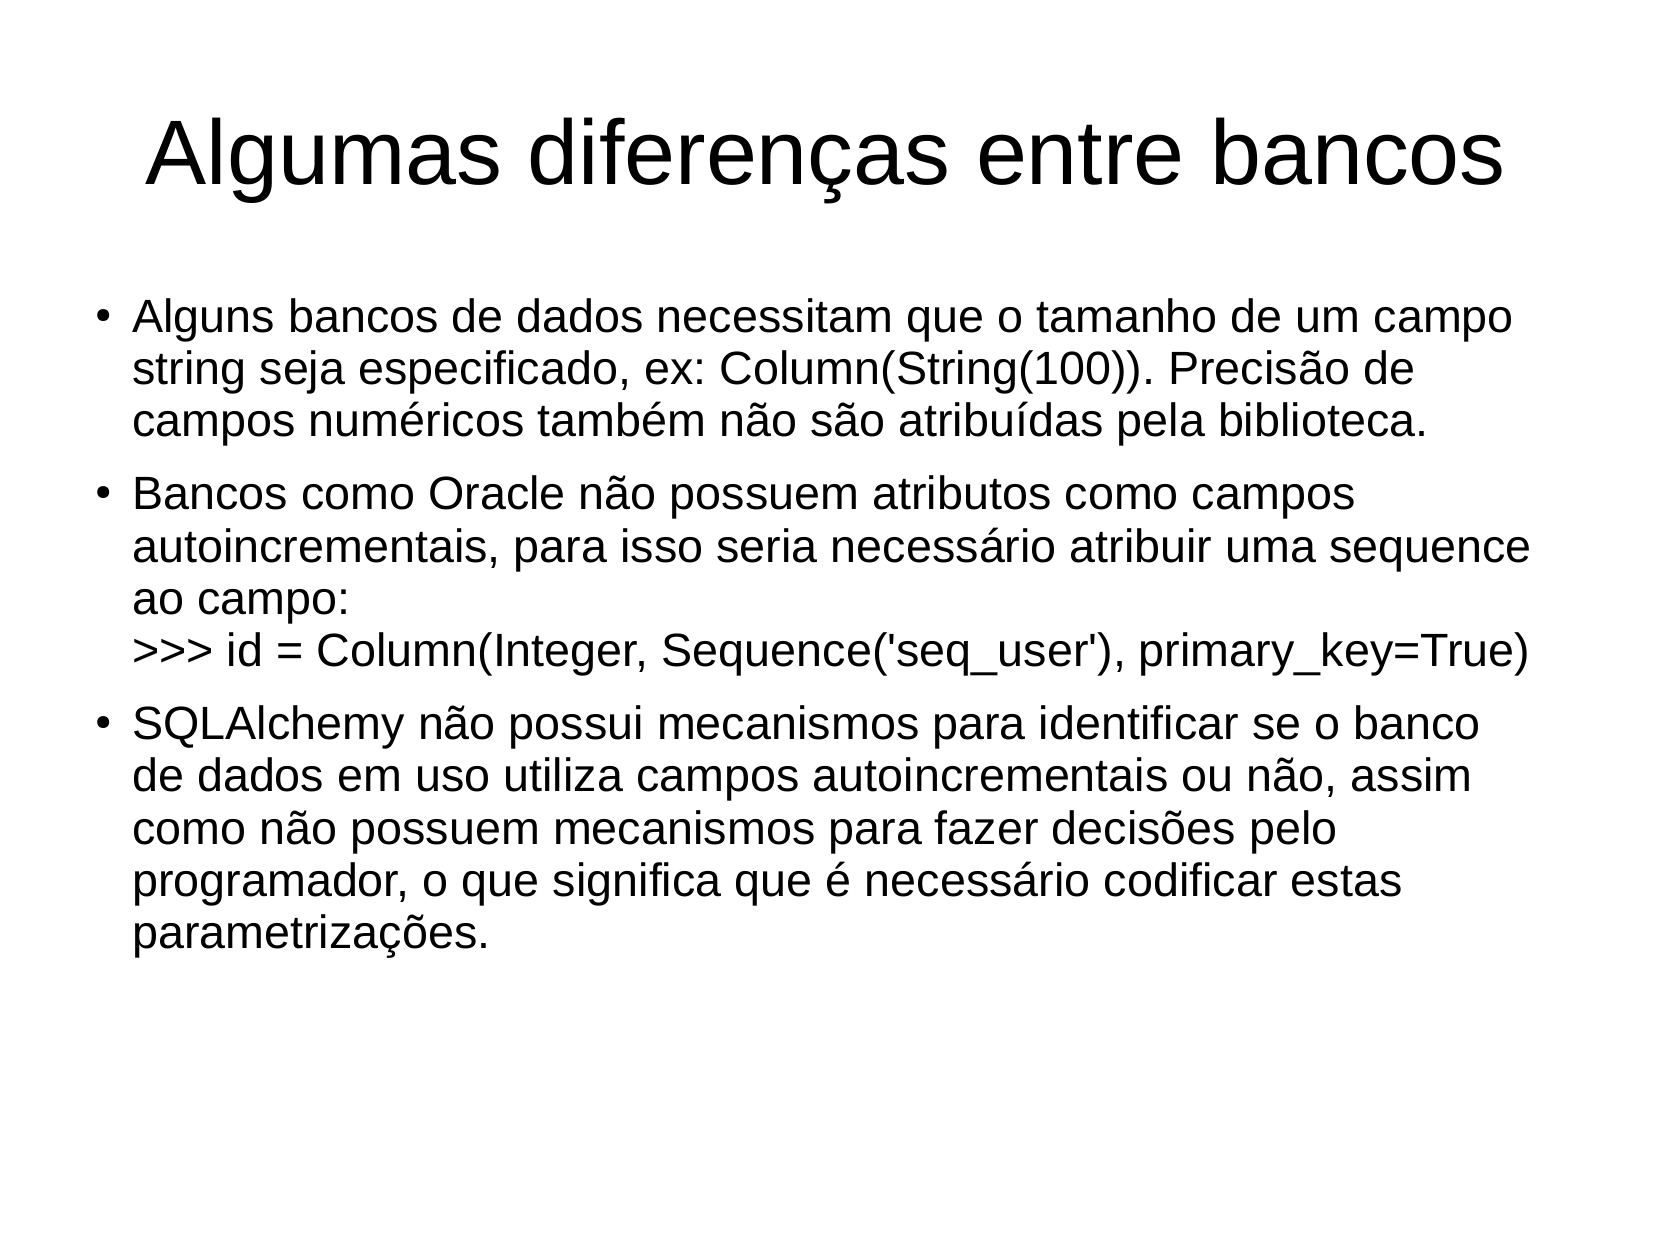

# Algumas diferenças entre bancos
Alguns bancos de dados necessitam que o tamanho de um campo string seja especificado, ex: Column(String(100)). Precisão de campos numéricos também não são atribuídas pela biblioteca.
Bancos como Oracle não possuem atributos como campos autoincrementais, para isso seria necessário atribuir uma sequence ao campo:
>>> id = Column(Integer, Sequence('seq_user'), primary_key=True)
SQLAlchemy não possui mecanismos para identificar se o banco de dados em uso utiliza campos autoincrementais ou não, assim como não possuem mecanismos para fazer decisões pelo programador, o que significa que é necessário codificar estas parametrizações.